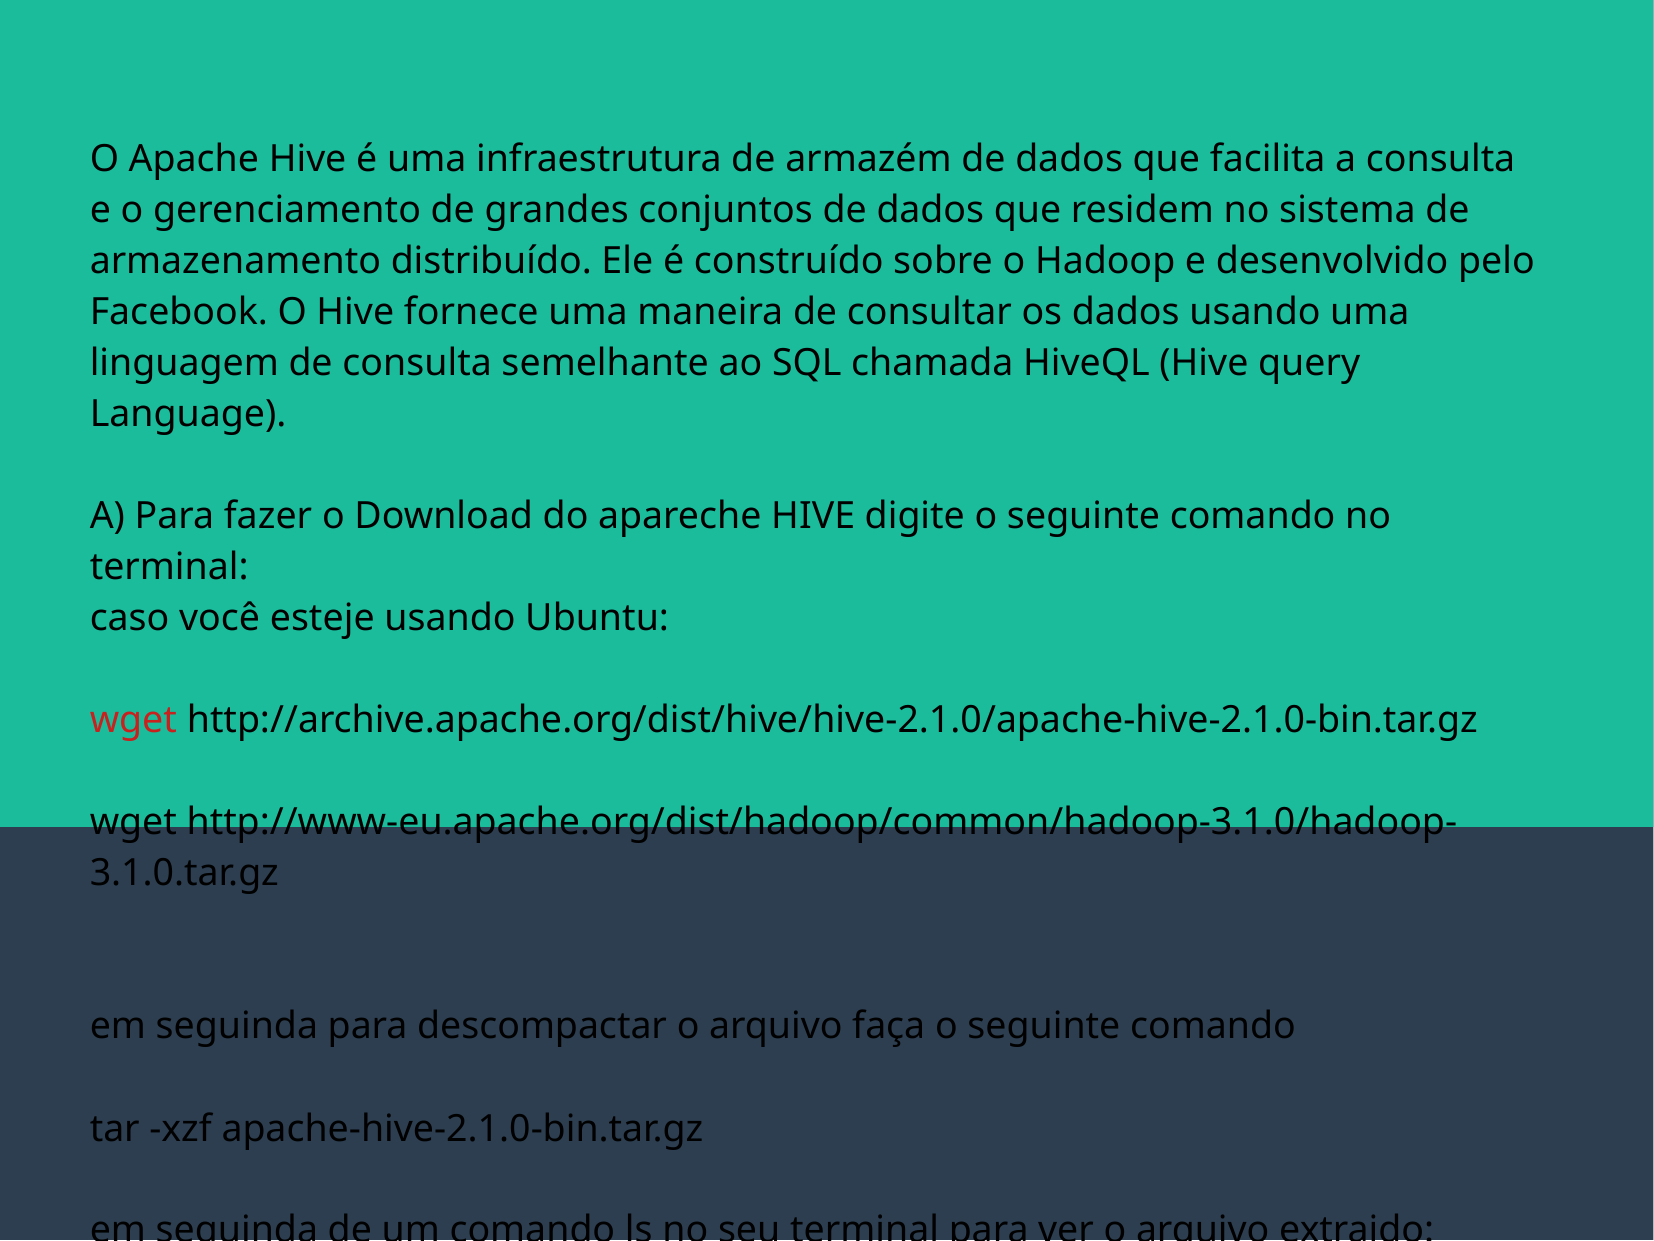

O Apache Hive é uma infraestrutura de armazém de dados que facilita a consulta e o gerenciamento de grandes conjuntos de dados que residem no sistema de armazenamento distribuído. Ele é construído sobre o Hadoop e desenvolvido pelo Facebook. O Hive fornece uma maneira de consultar os dados usando uma linguagem de consulta semelhante ao SQL chamada HiveQL (Hive query Language).
A) Para fazer o Download do apareche HIVE digite o seguinte comando no terminal:
caso você esteje usando Ubuntu:
wget http://archive.apache.org/dist/hive/hive-2.1.0/apache-hive-2.1.0-bin.tar.gz
wget http://www-eu.apache.org/dist/hadoop/common/hadoop-3.1.0/hadoop-3.1.0.tar.gz
em seguinda para descompactar o arquivo faça o seguinte comando
tar -xzf apache-hive-2.1.0-bin.tar.gz
em seguinda de um comando ls no seu terminal para ver o arquivo extraido: